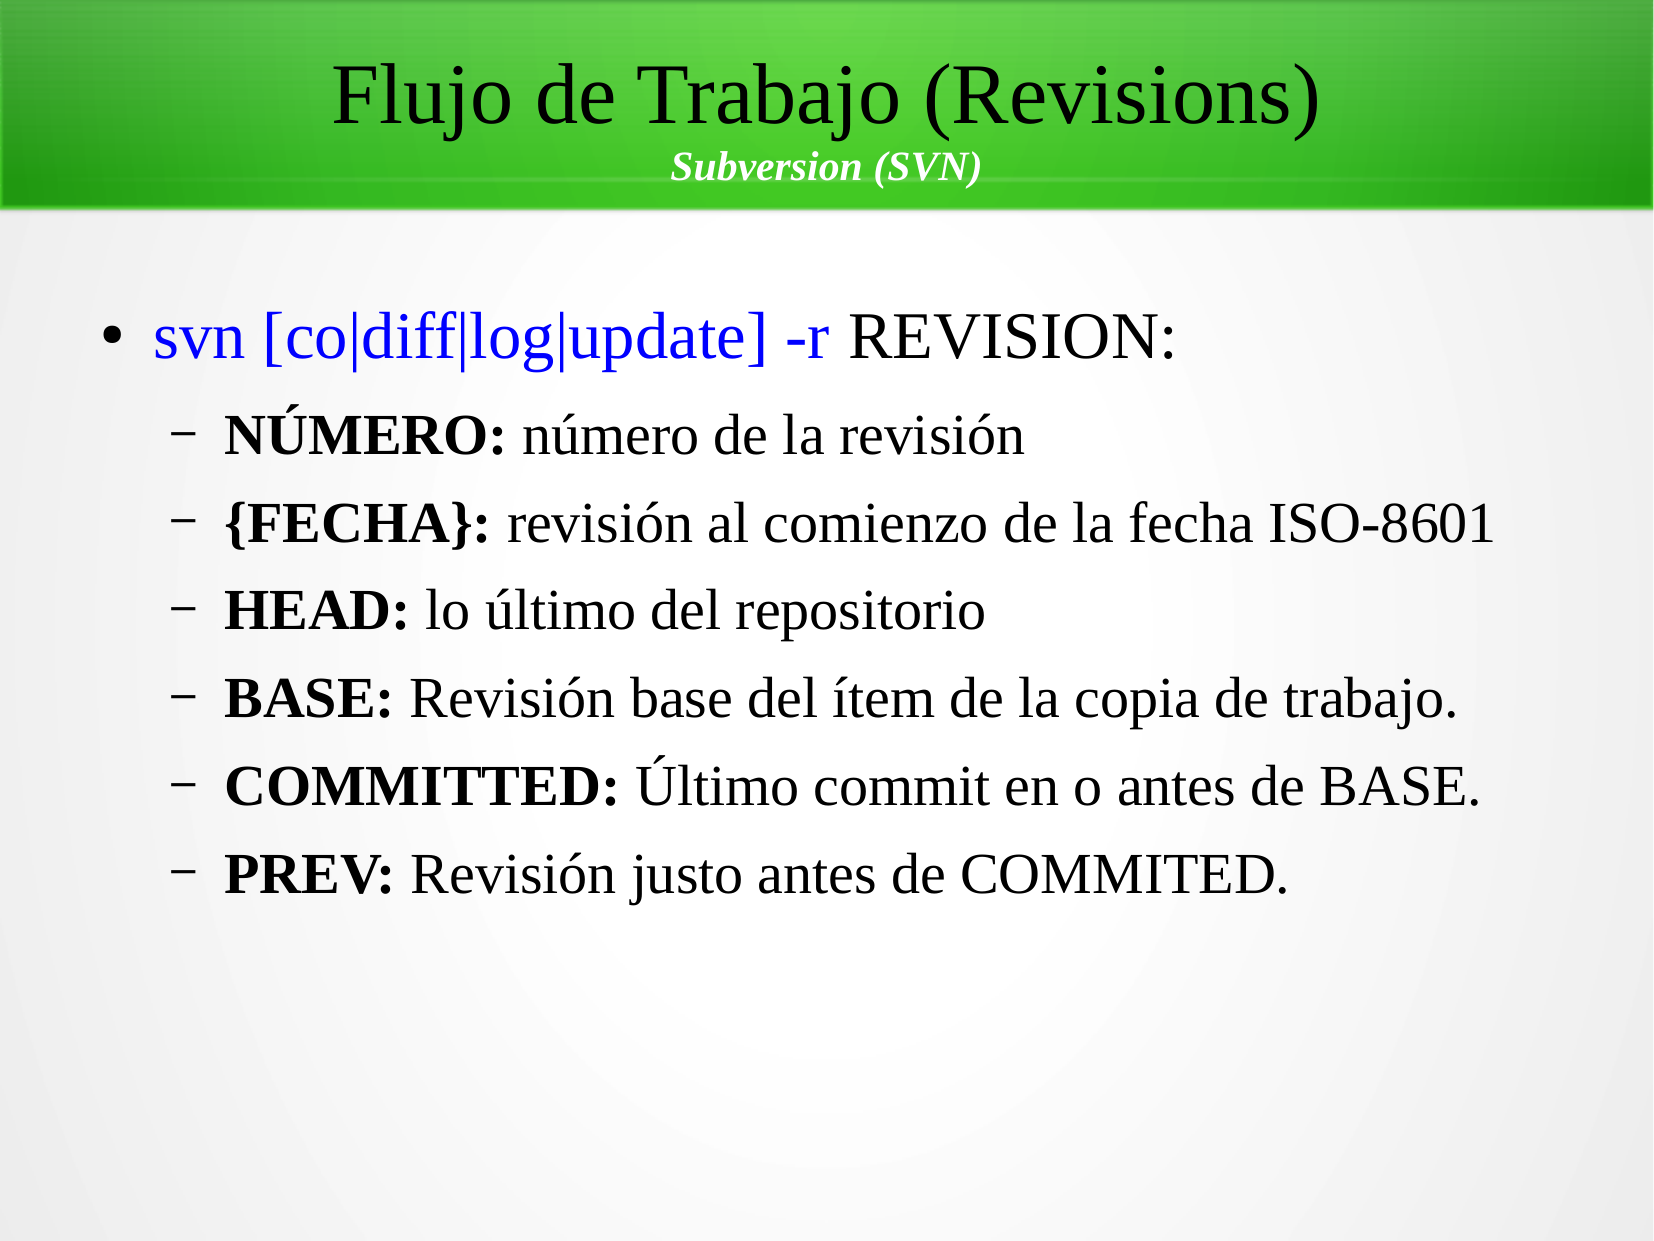

# Flujo de Trabajo (Revisions) Subversion (SVN)
svn [co|diff|log|update] -r REVISION:
NÚMERO: número de la revisión
{FECHA}: revisión al comienzo de la fecha ISO-8601
HEAD: lo último del repositorio
BASE: Revisión base del ítem de la copia de trabajo.
COMMITTED: Último commit en o antes de BASE.
PREV: Revisión justo antes de COMMITED.